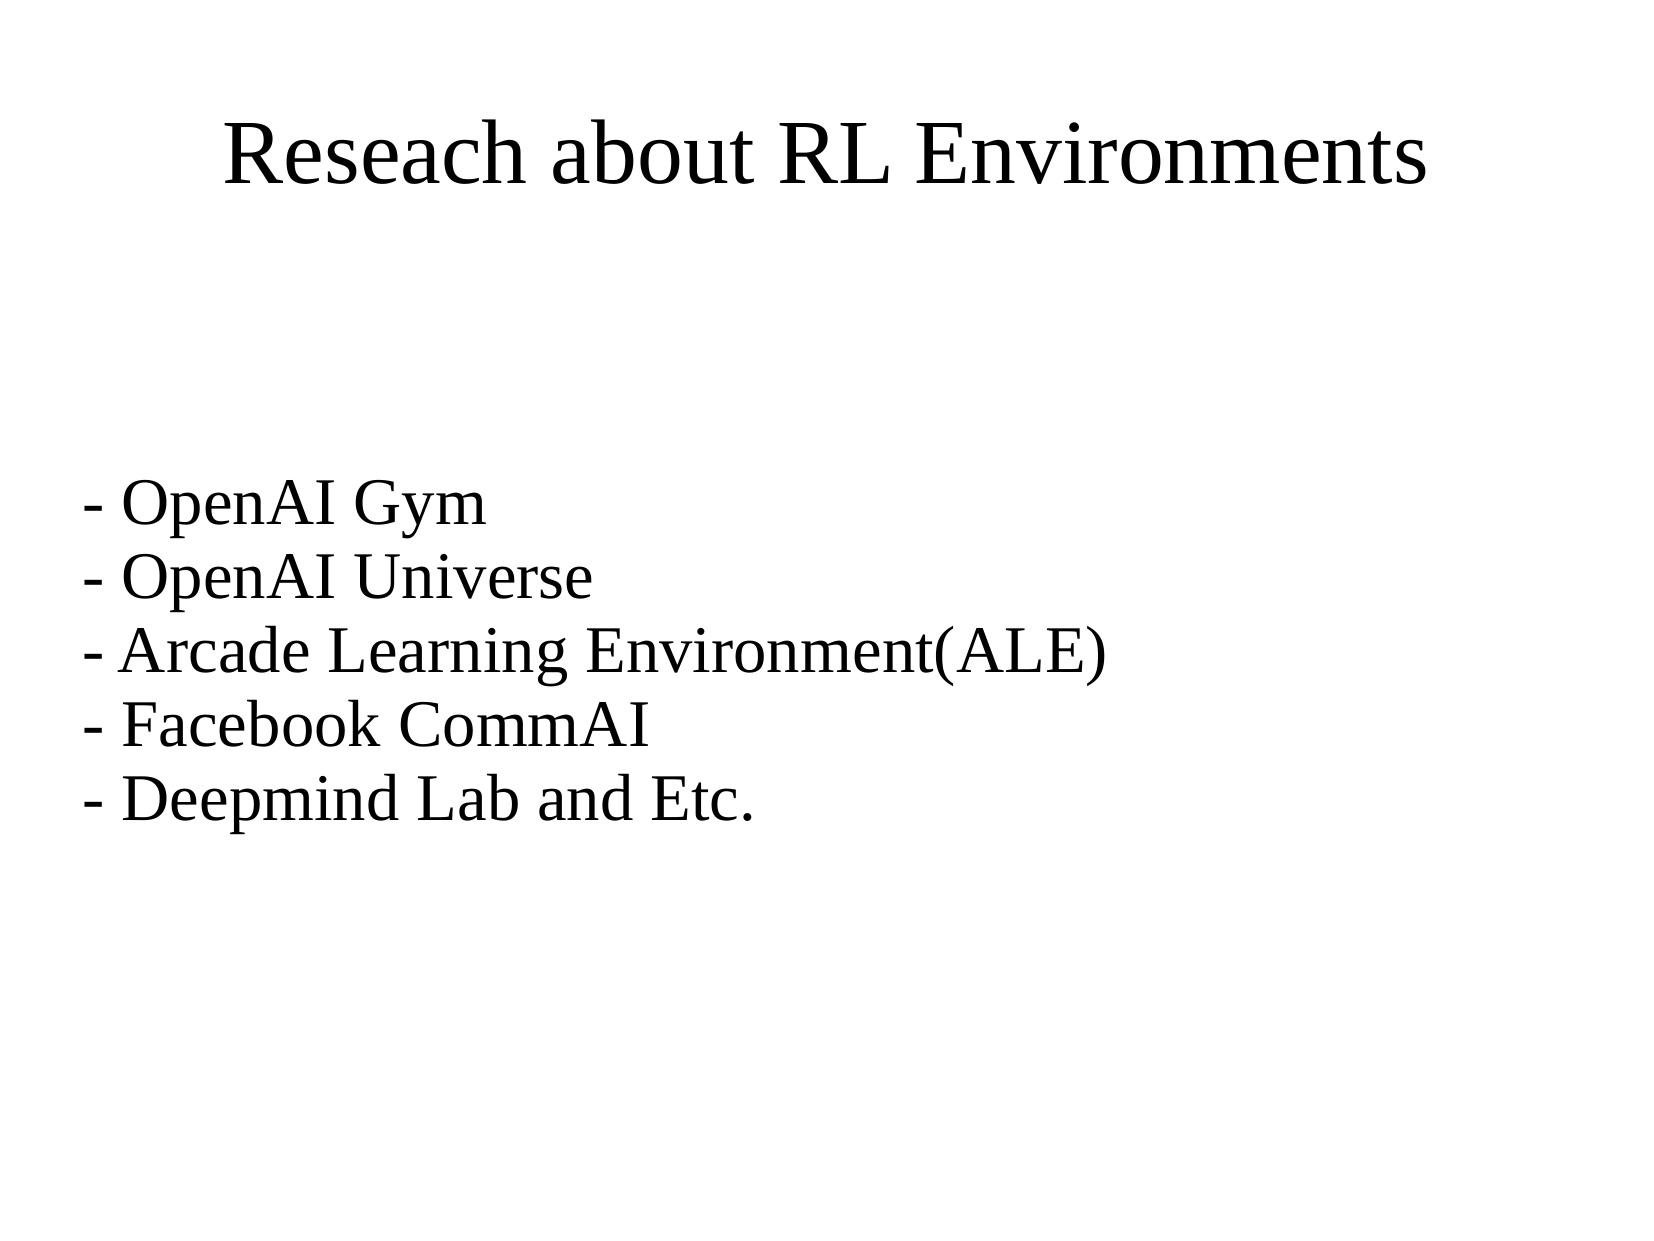

# Reseach about RL Environments
- OpenAI Gym
- OpenAI Universe
- Arcade Learning Environment(ALE)
- Facebook CommAI
- Deepmind Lab and Etc.